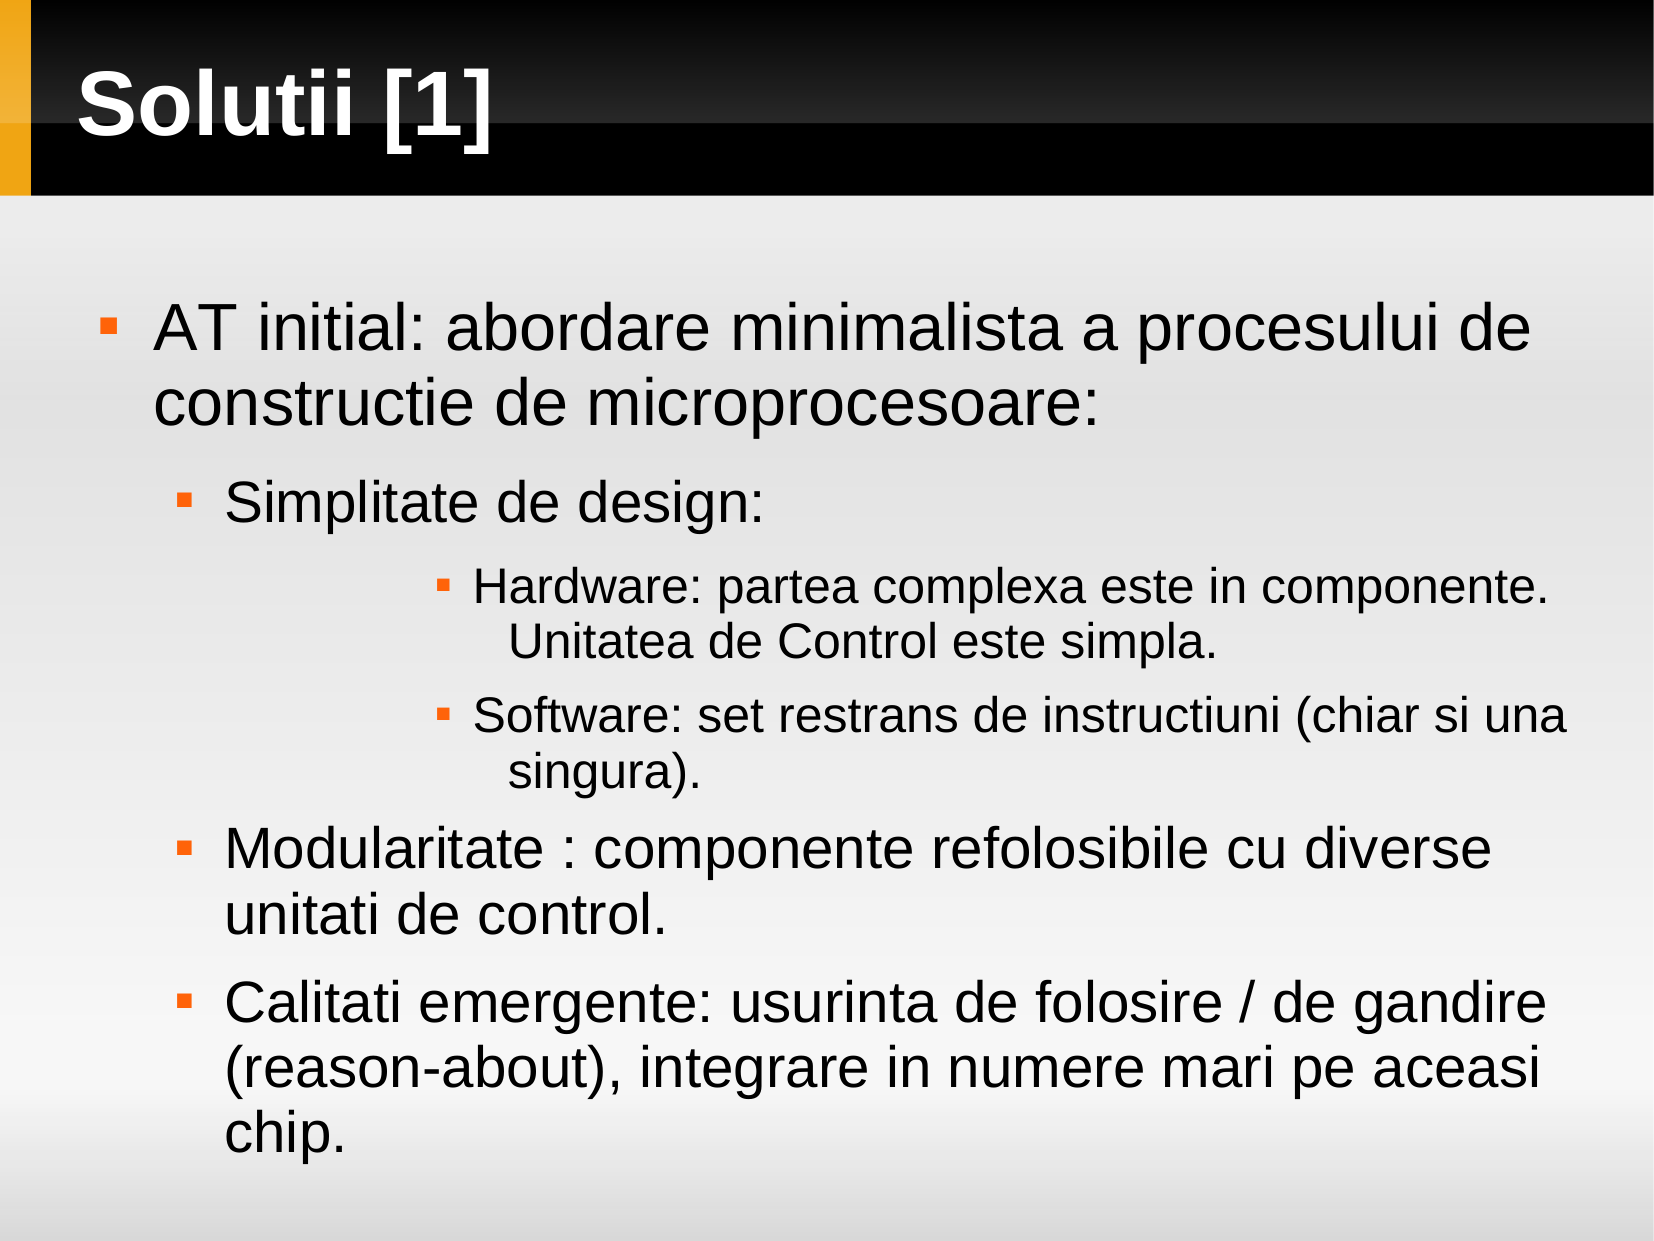

# Solutii [1]
AT initial: abordare minimalista a procesului de constructie de microprocesoare:
Simplitate de design:
Hardware: partea complexa este in componente. Unitatea de Control este simpla.
Software: set restrans de instructiuni (chiar si una singura).
Modularitate : componente refolosibile cu diverse unitati de control.
Calitati emergente: usurinta de folosire / de gandire (reason-about), integrare in numere mari pe aceasi chip.